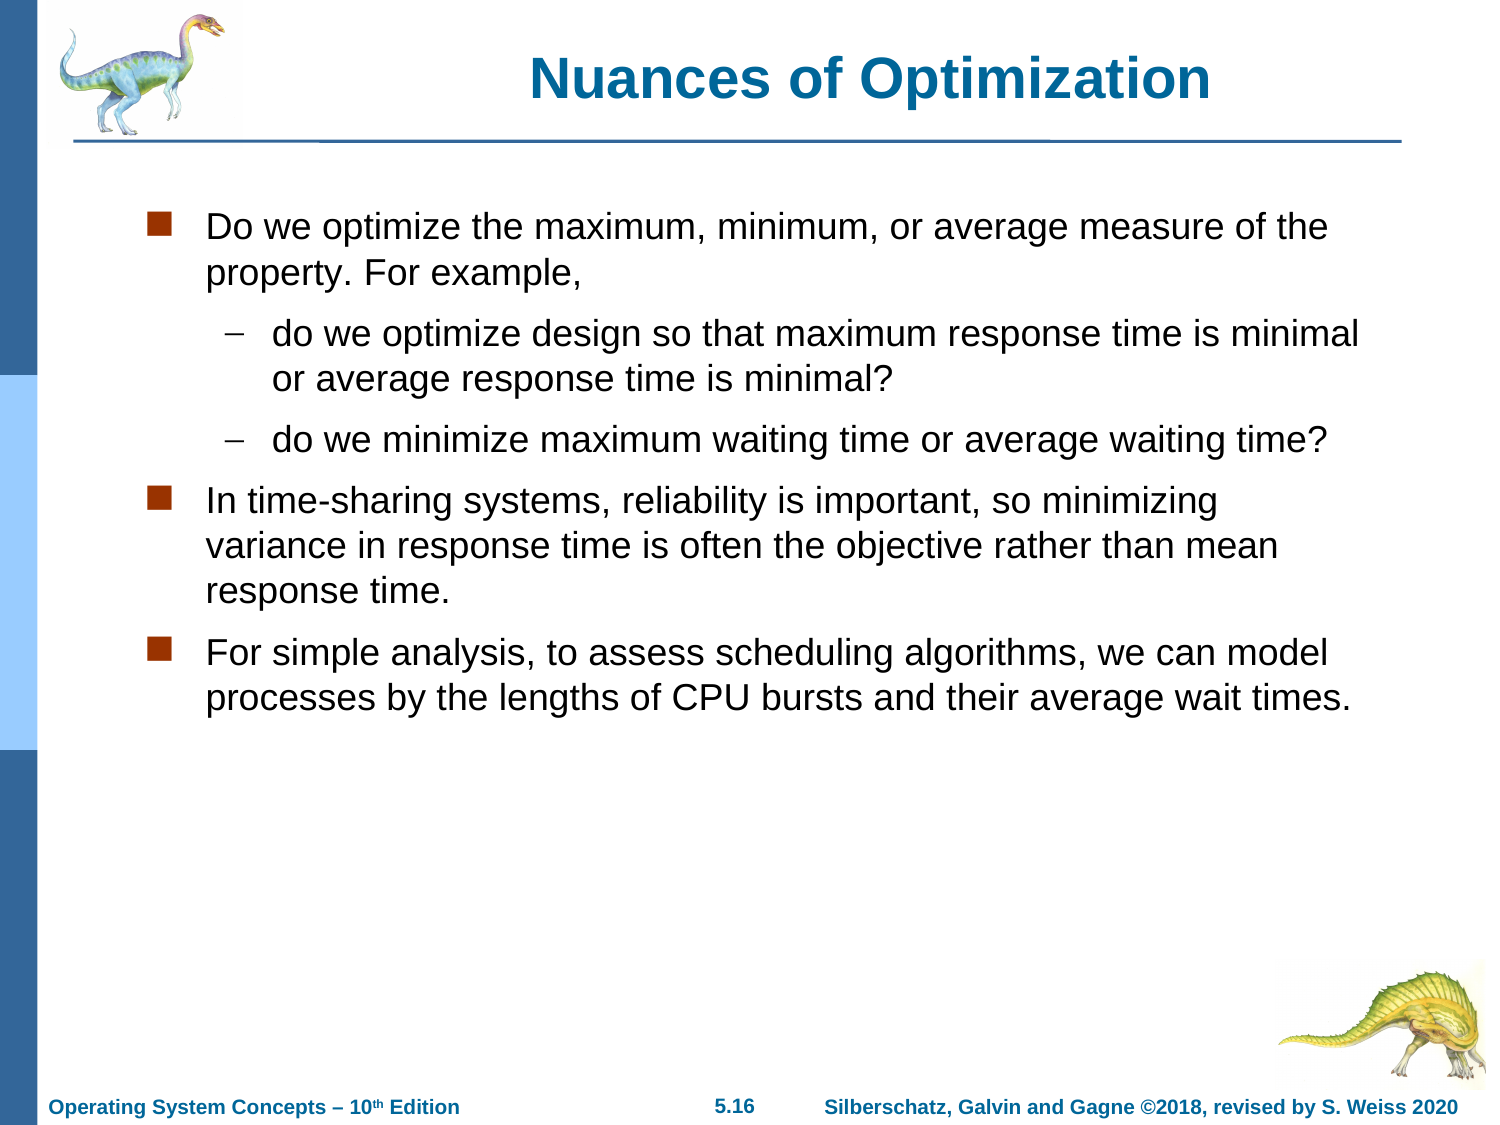

Nuances of Optimization
Do we optimize the maximum, minimum, or average measure of the property. For example,
do we optimize design so that maximum response time is minimal or average response time is minimal?
do we minimize maximum waiting time or average waiting time?
In time-sharing systems, reliability is important, so minimizing variance in response time is often the objective rather than mean response time.
For simple analysis, to assess scheduling algorithms, we can model processes by the lengths of CPU bursts and their average wait times.